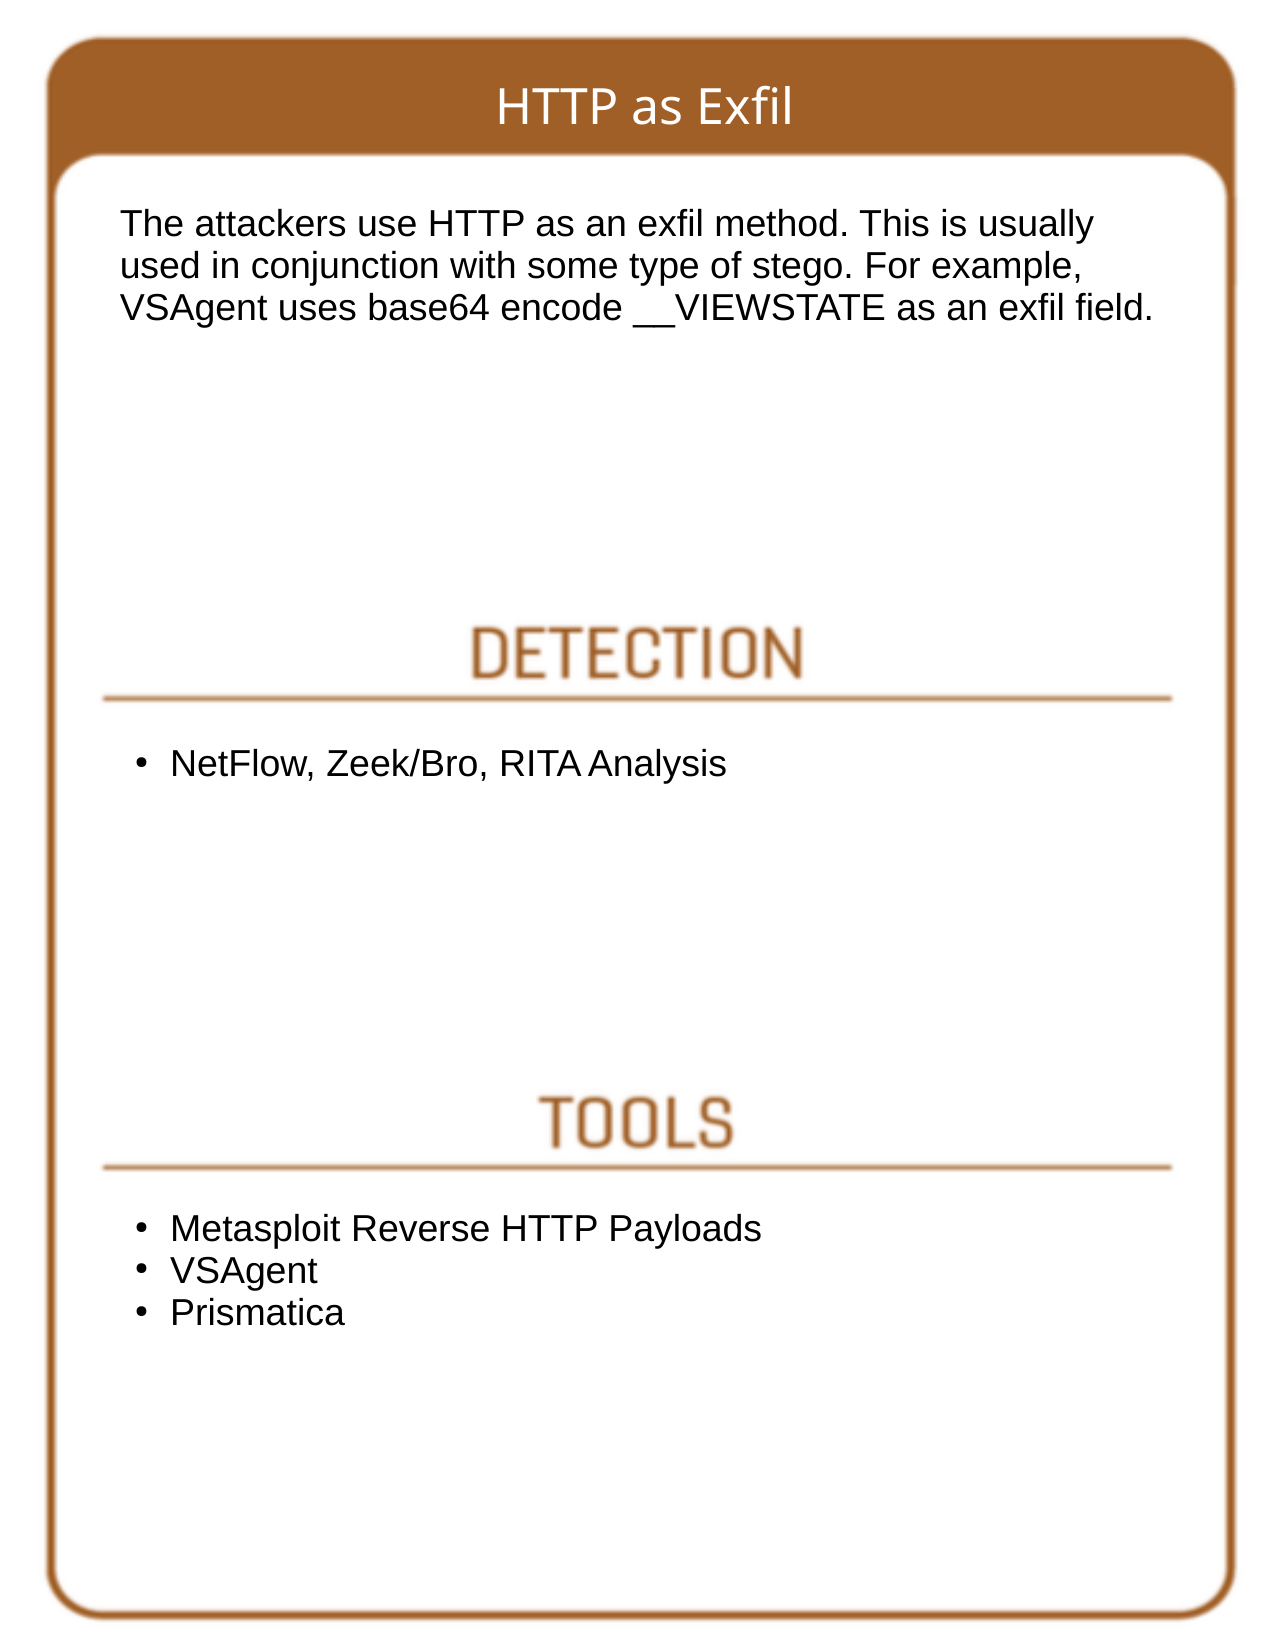

HTTP as Exfil
The attackers use HTTP as an exfil method. This is usually used in conjunction with some type of stego. For example, VSAgent uses base64 encode __VIEWSTATE as an exfil field.
NetFlow, Zeek/Bro, RITA Analysis
Metasploit Reverse HTTP Payloads
VSAgent
Prismatica